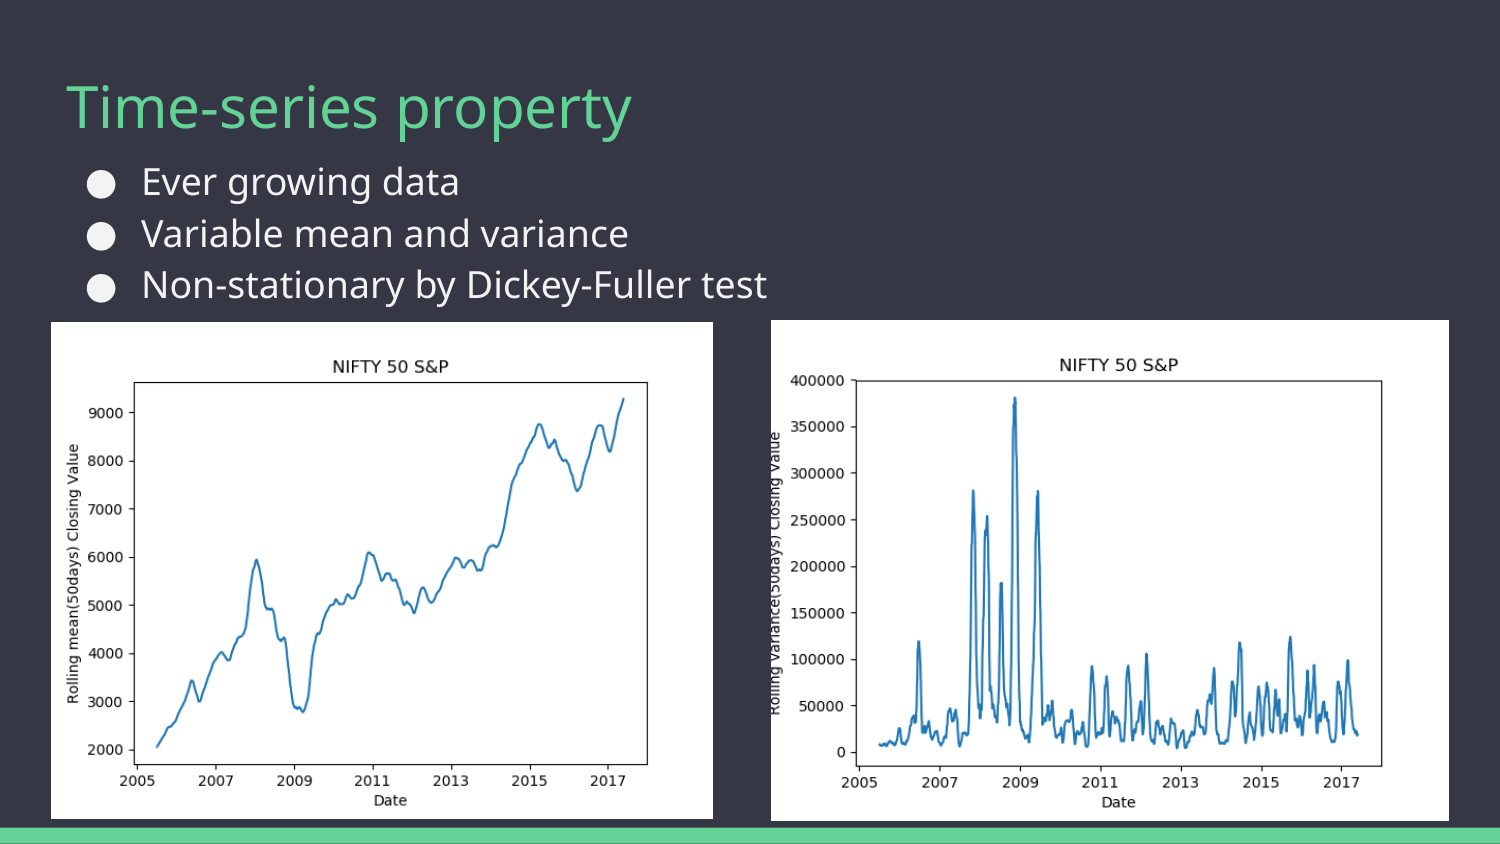

# Time-series property
Ever growing data
Variable mean and variance
Non-stationary by Dickey-Fuller test